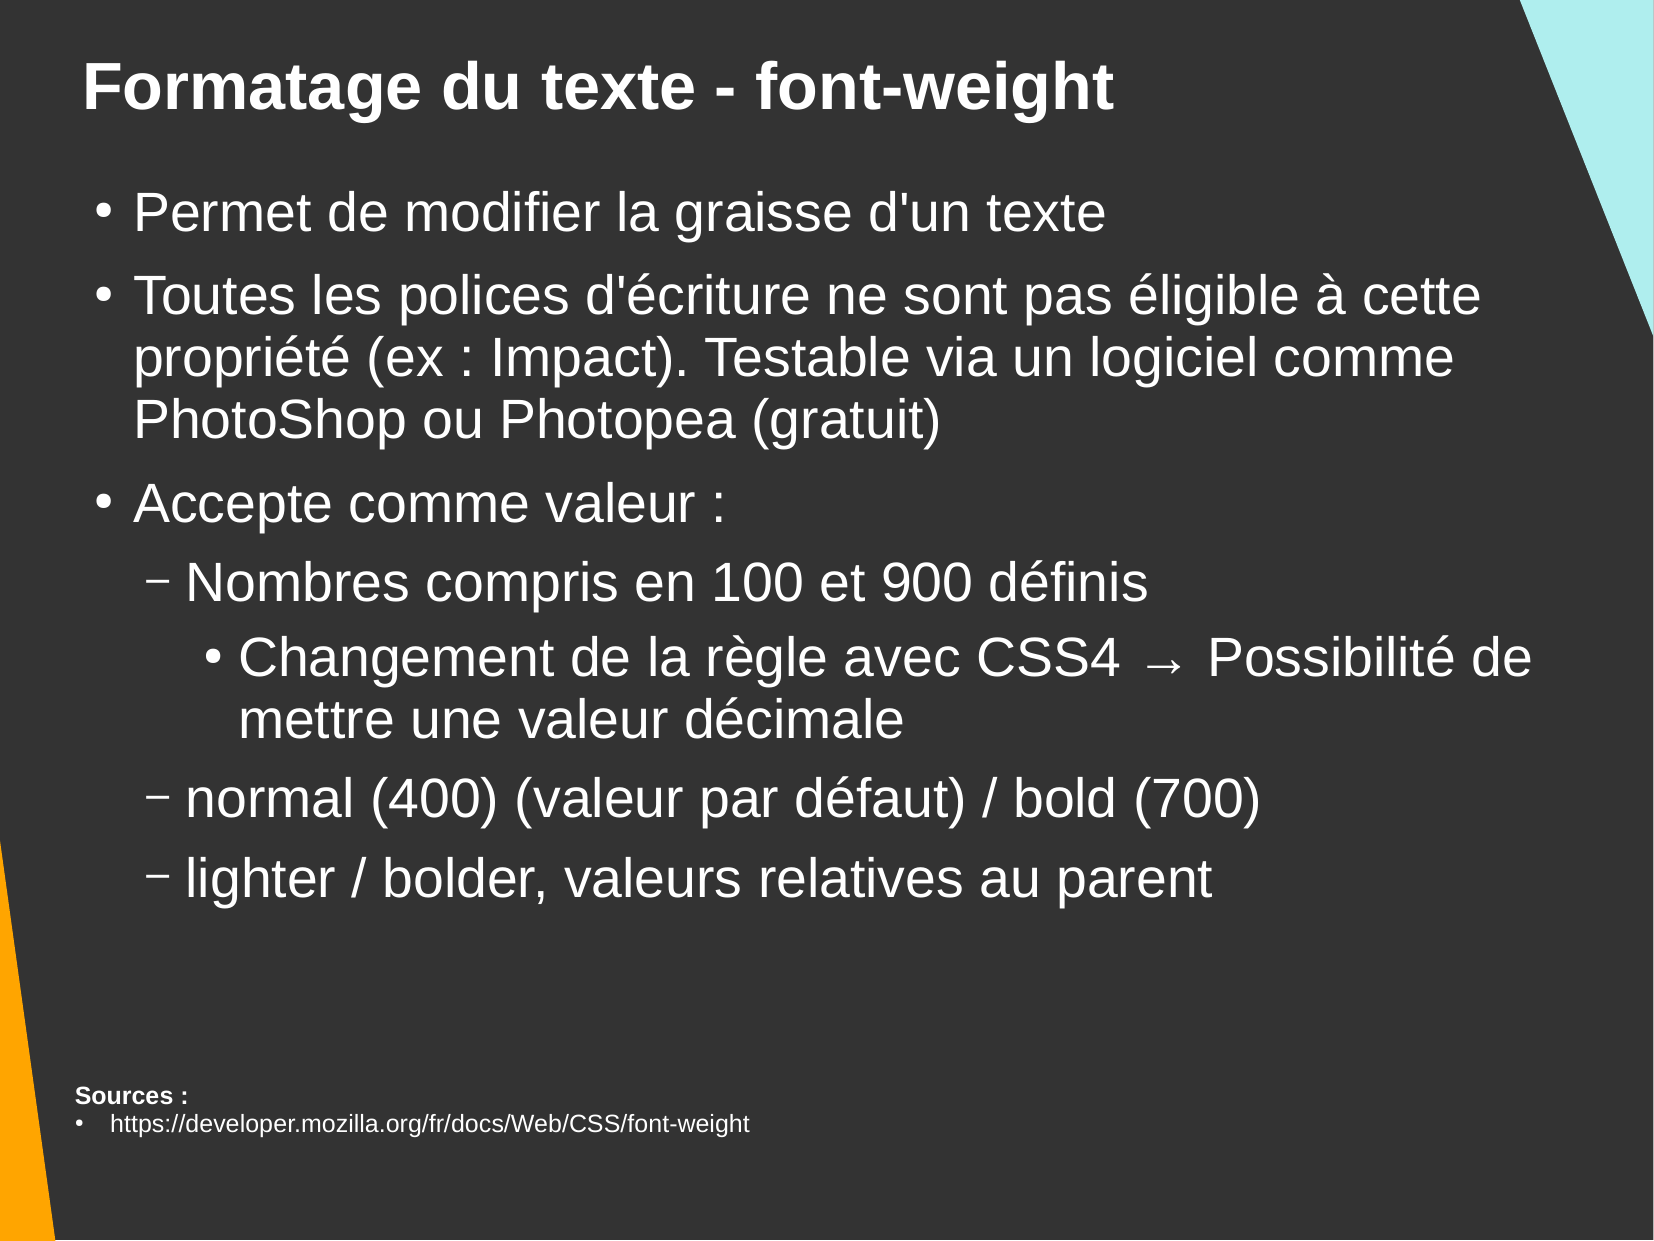

# Formatage du texte - font-weight
Permet de modifier la graisse d'un texte
Toutes les polices d'écriture ne sont pas éligible à cette propriété (ex : Impact). Testable via un logiciel comme PhotoShop ou Photopea (gratuit)
Accepte comme valeur :
Nombres compris en 100 et 900 définis
Changement de la règle avec CSS4 → Possibilité de mettre une valeur décimale
normal (400) (valeur par défaut) / bold (700)
lighter / bolder, valeurs relatives au parent
Sources :
https://developer.mozilla.org/fr/docs/Web/CSS/font-weight